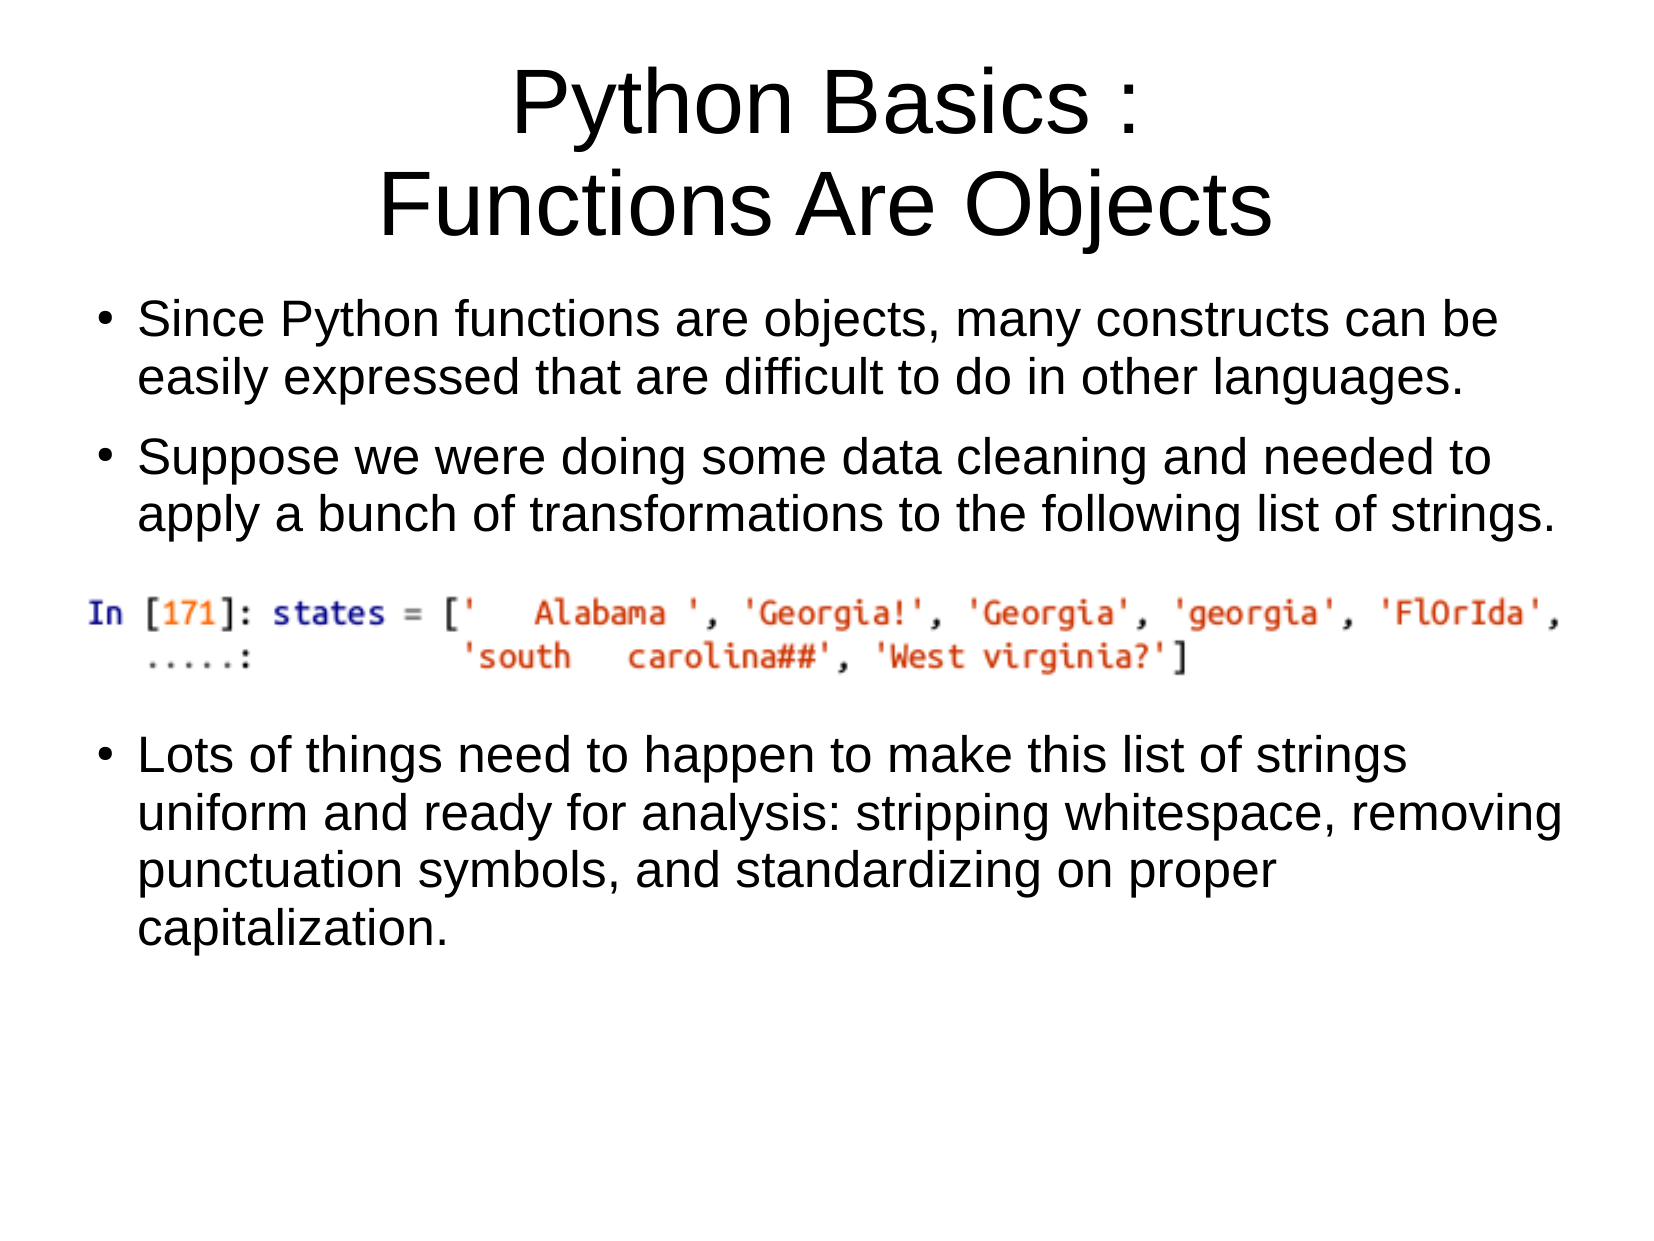

# Python Basics : Functions Are Objects
Since Python functions are objects, many constructs can be easily expressed that are difficult to do in other languages.
Suppose we were doing some data cleaning and needed to apply a bunch of transformations to the following list of strings.
Lots of things need to happen to make this list of strings uniform and ready for analysis: stripping whitespace, removing punctuation symbols, and standardizing on proper capitalization.